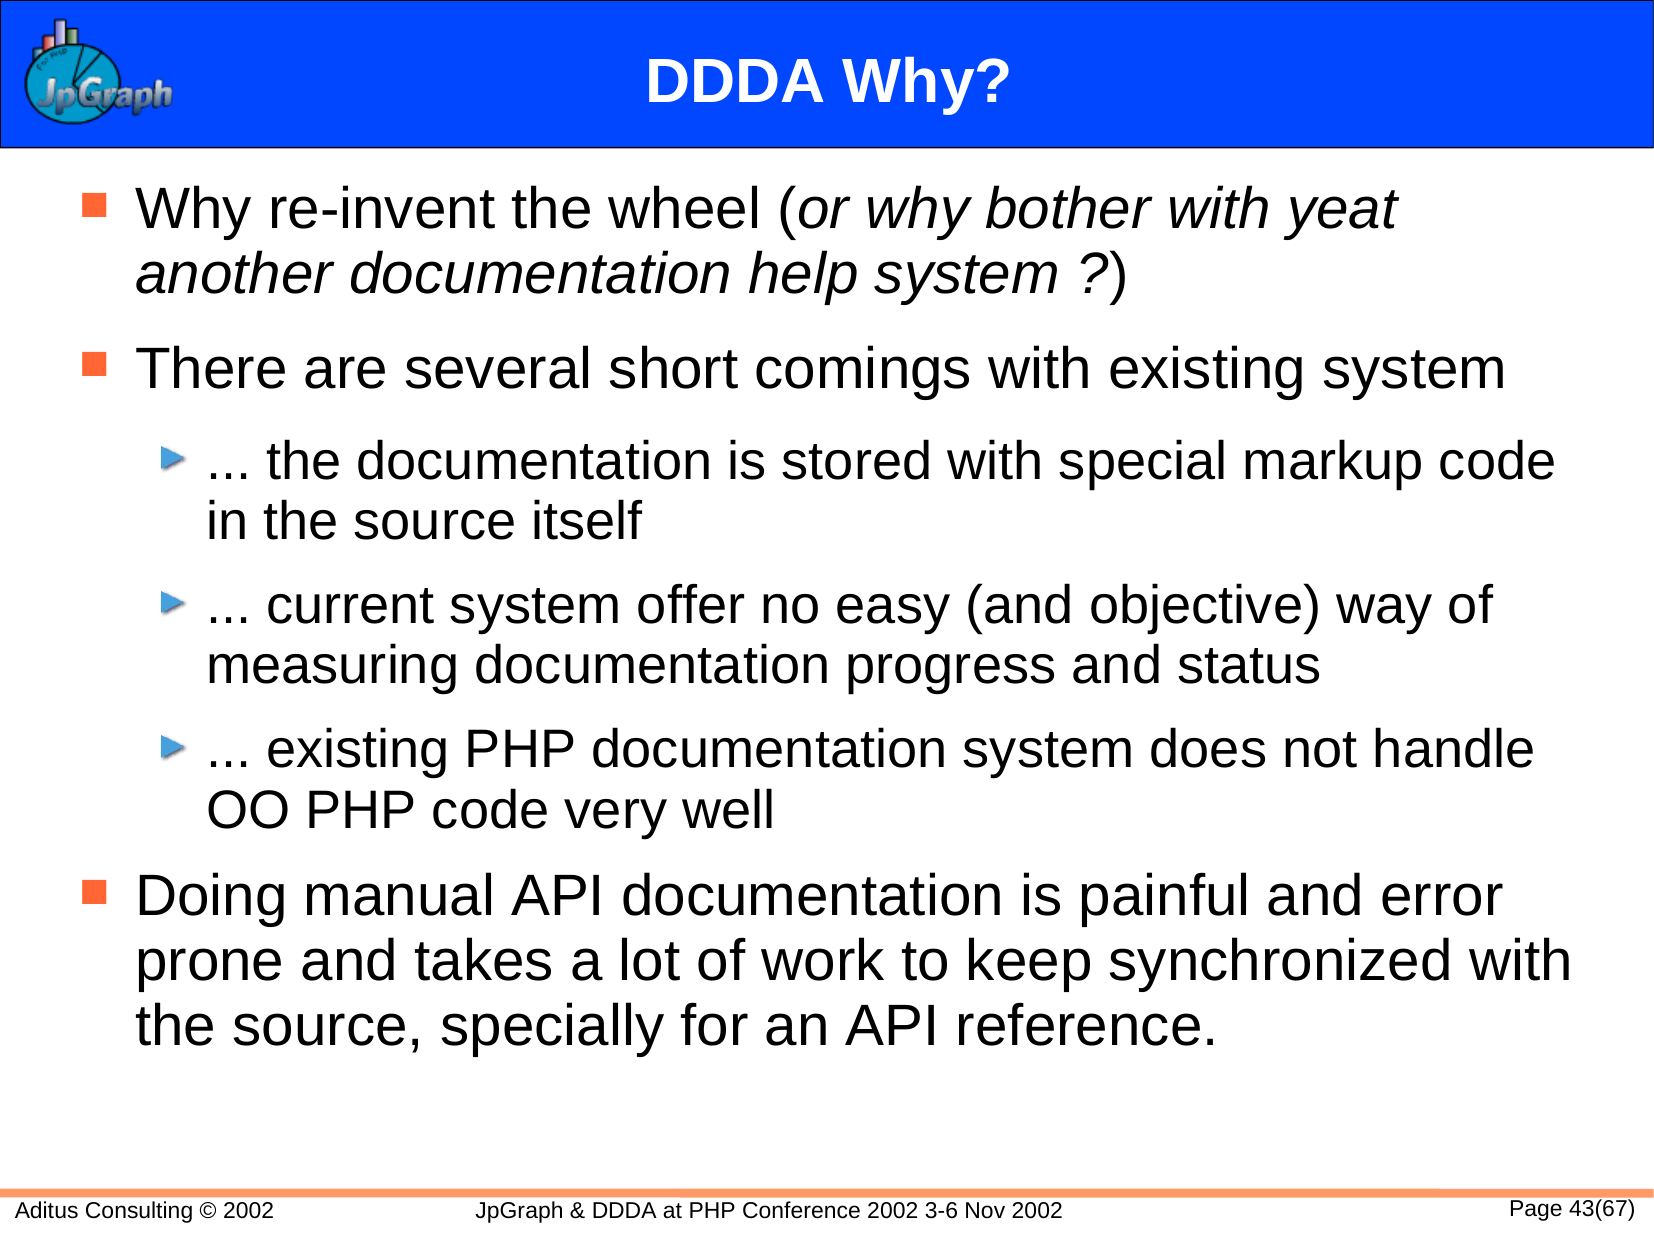

# DDDA Why?
Why re-invent the wheel (or why bother with yeat another documentation help system ?)
There are several short comings with existing system
... the documentation is stored with special markup code in the source itself
... current system offer no easy (and objective) way of measuring documentation progress and status
... existing PHP documentation system does not handle OO PHP code very well
Doing manual API documentation is painful and error prone and takes a lot of work to keep synchronized with the source, specially for an API reference.